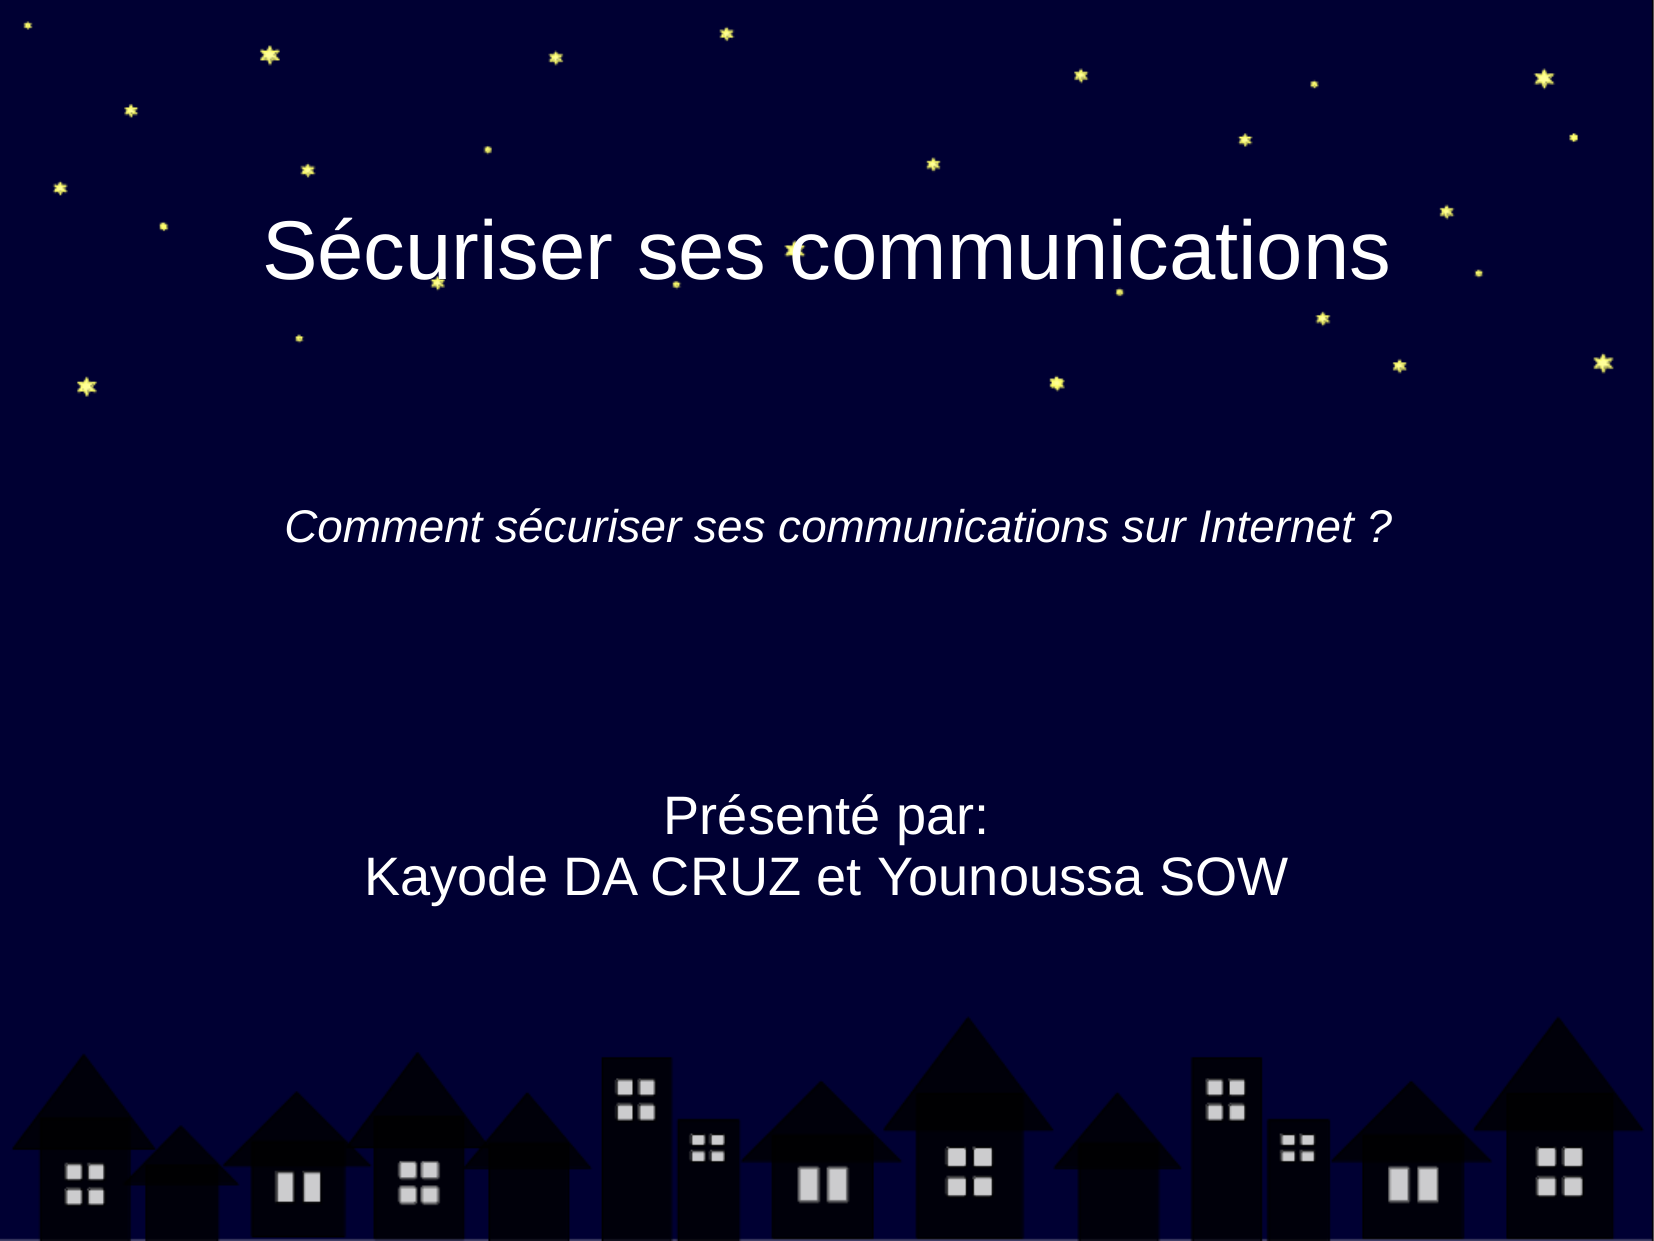

Sécuriser ses communications
# Comment sécuriser ses communications sur Internet ?
Présenté par:
Kayode DA CRUZ et Younoussa SOW